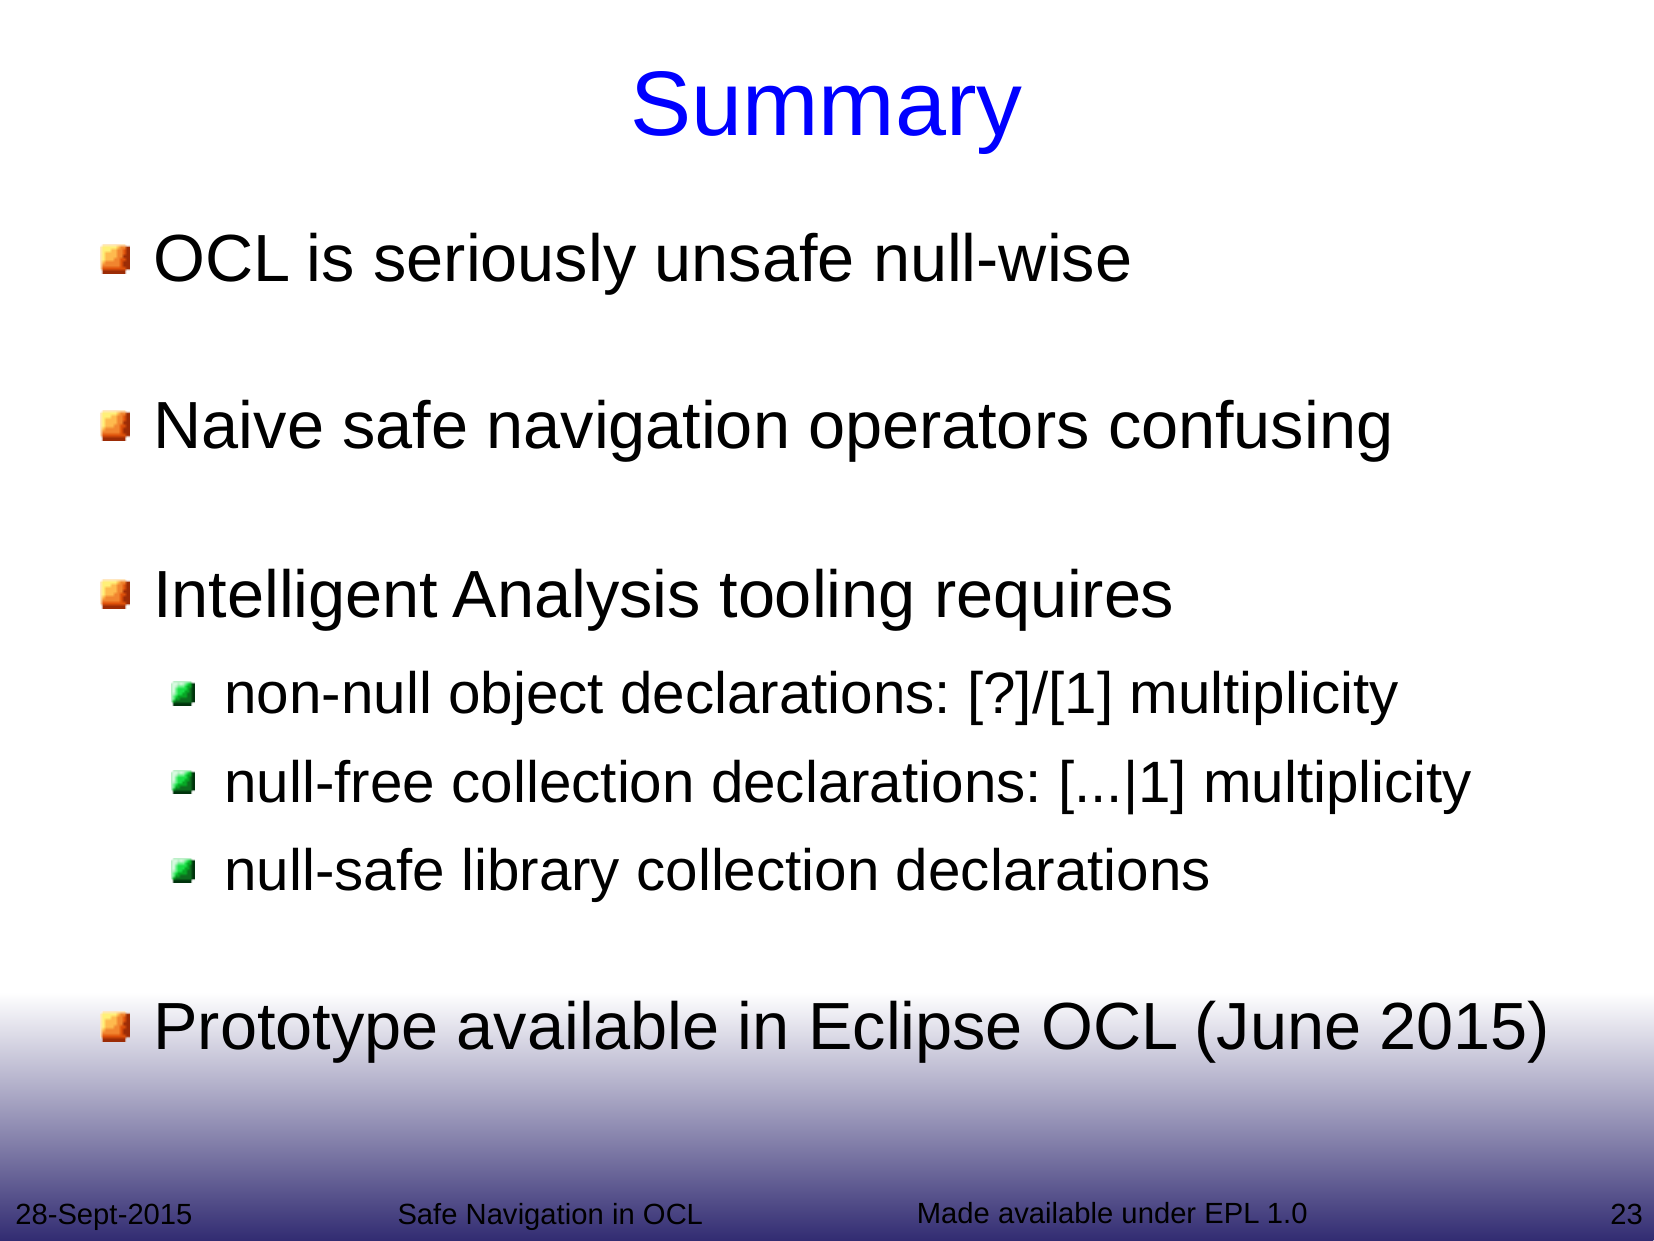

# Summary
OCL is seriously unsafe null-wise
Naive safe navigation operators confusing
Intelligent Analysis tooling requires
non-null object declarations: [?]/[1] multiplicity
null-free collection declarations: [...|1] multiplicity
null-safe library collection declarations
Prototype available in Eclipse OCL (June 2015)
28-Sept-2015
Safe Navigation in OCL
23